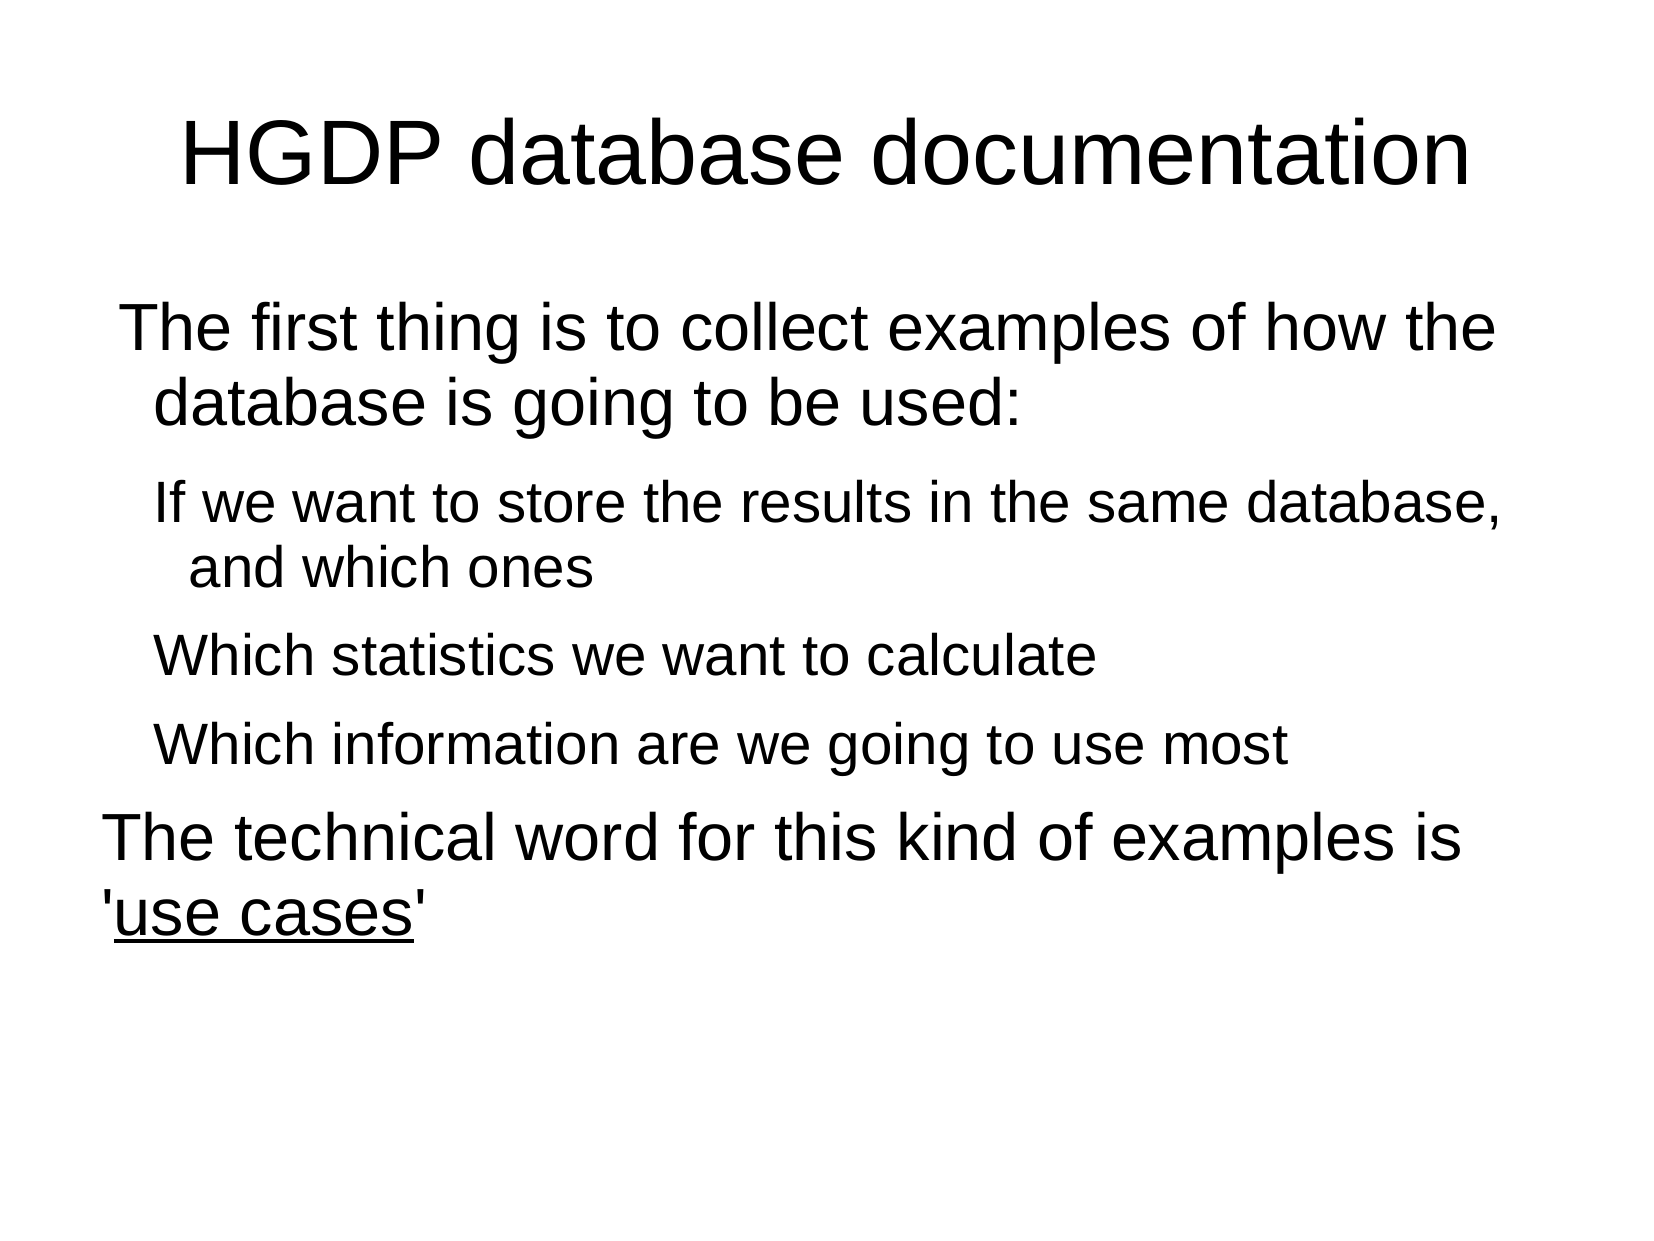

# HGDP database documentation
The first thing is to collect examples of how the database is going to be used:
If we want to store the results in the same database, and which ones
Which statistics we want to calculate
Which information are we going to use most
 The technical word for this kind of examples is 'use cases'